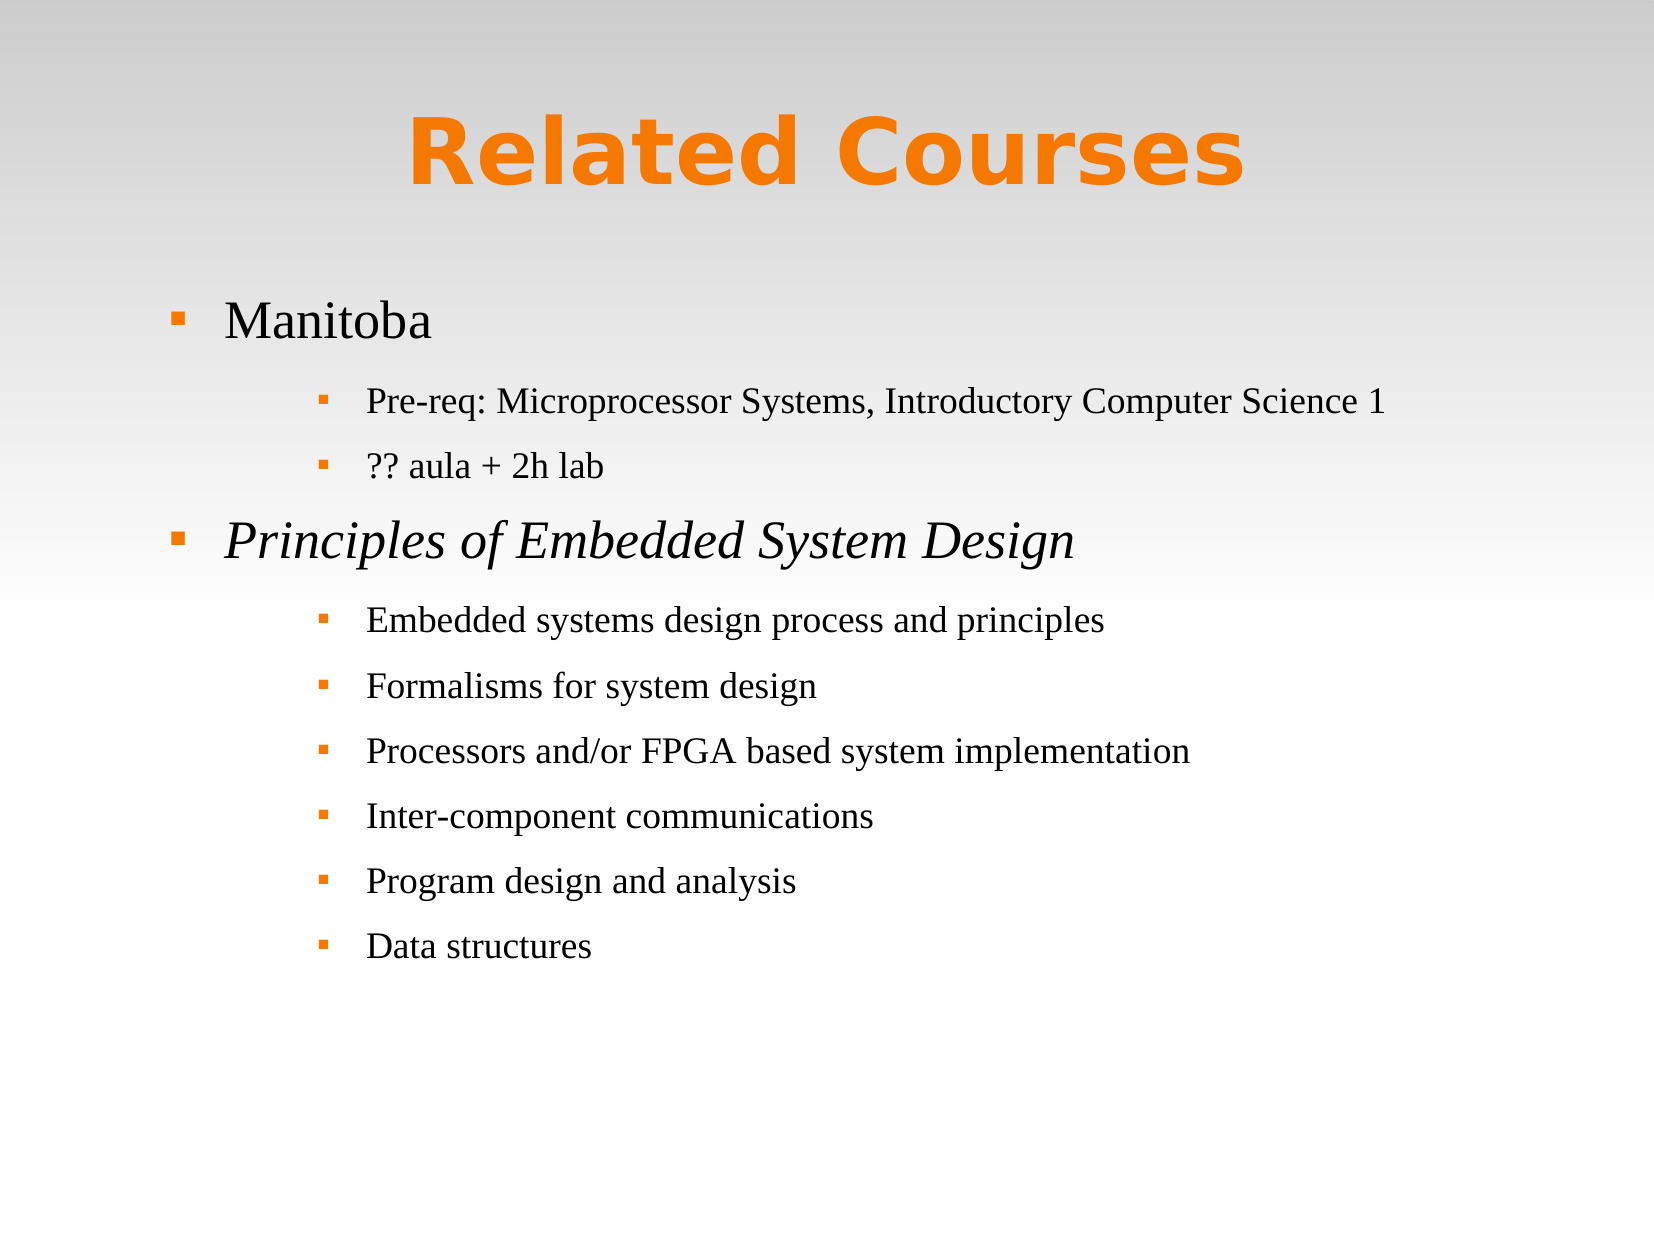

# Related Courses
Manitoba
Pre-req: Microprocessor Systems, Introductory Computer Science 1
?? aula + 2h lab
Principles of Embedded System Design
Embedded systems design process and principles
Formalisms for system design
Processors and/or FPGA based system implementation
Inter-component communications
Program design and analysis
Data structures